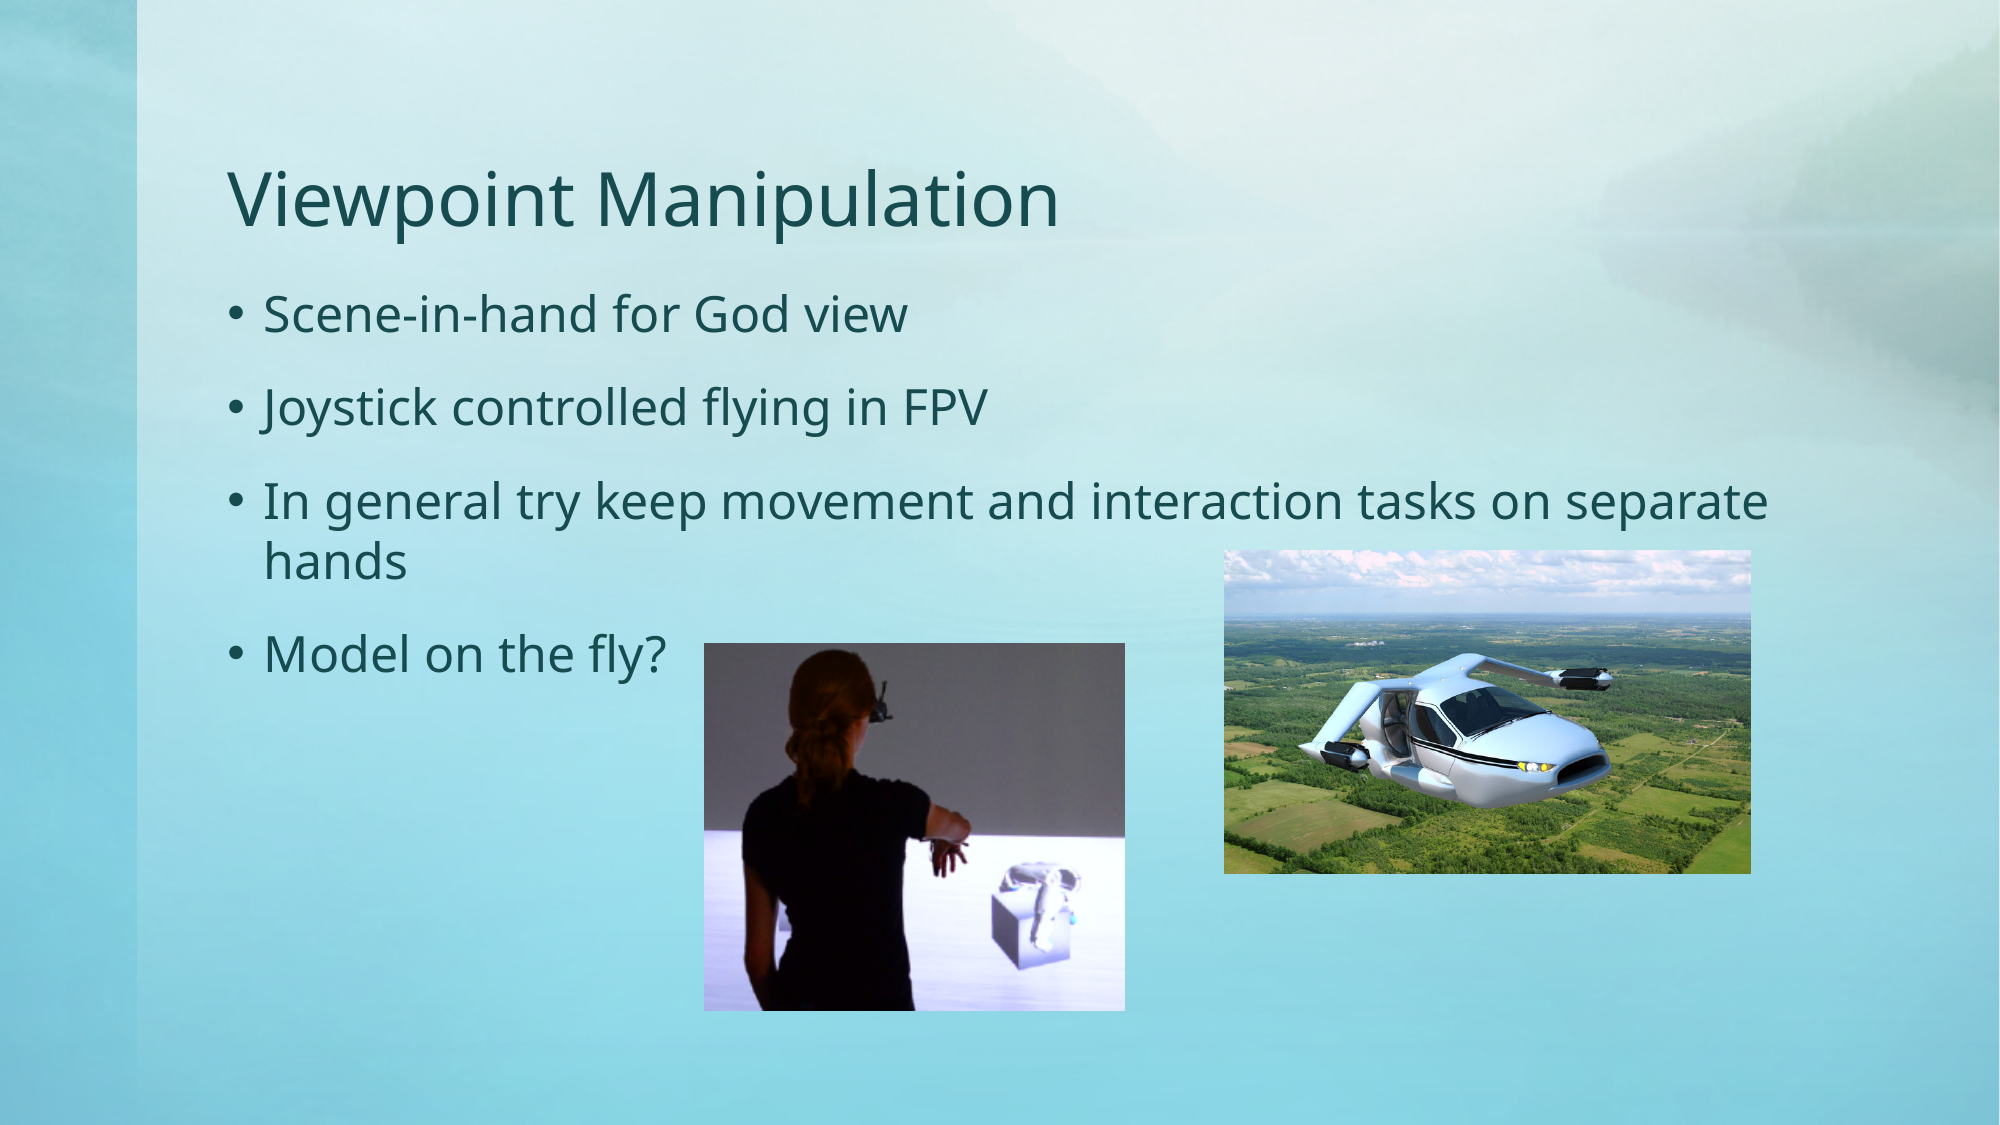

# Viewpoint Manipulation
Scene-in-hand for God view
Joystick controlled flying in FPV
In general try keep movement and interaction tasks on separate hands
Model on the fly?